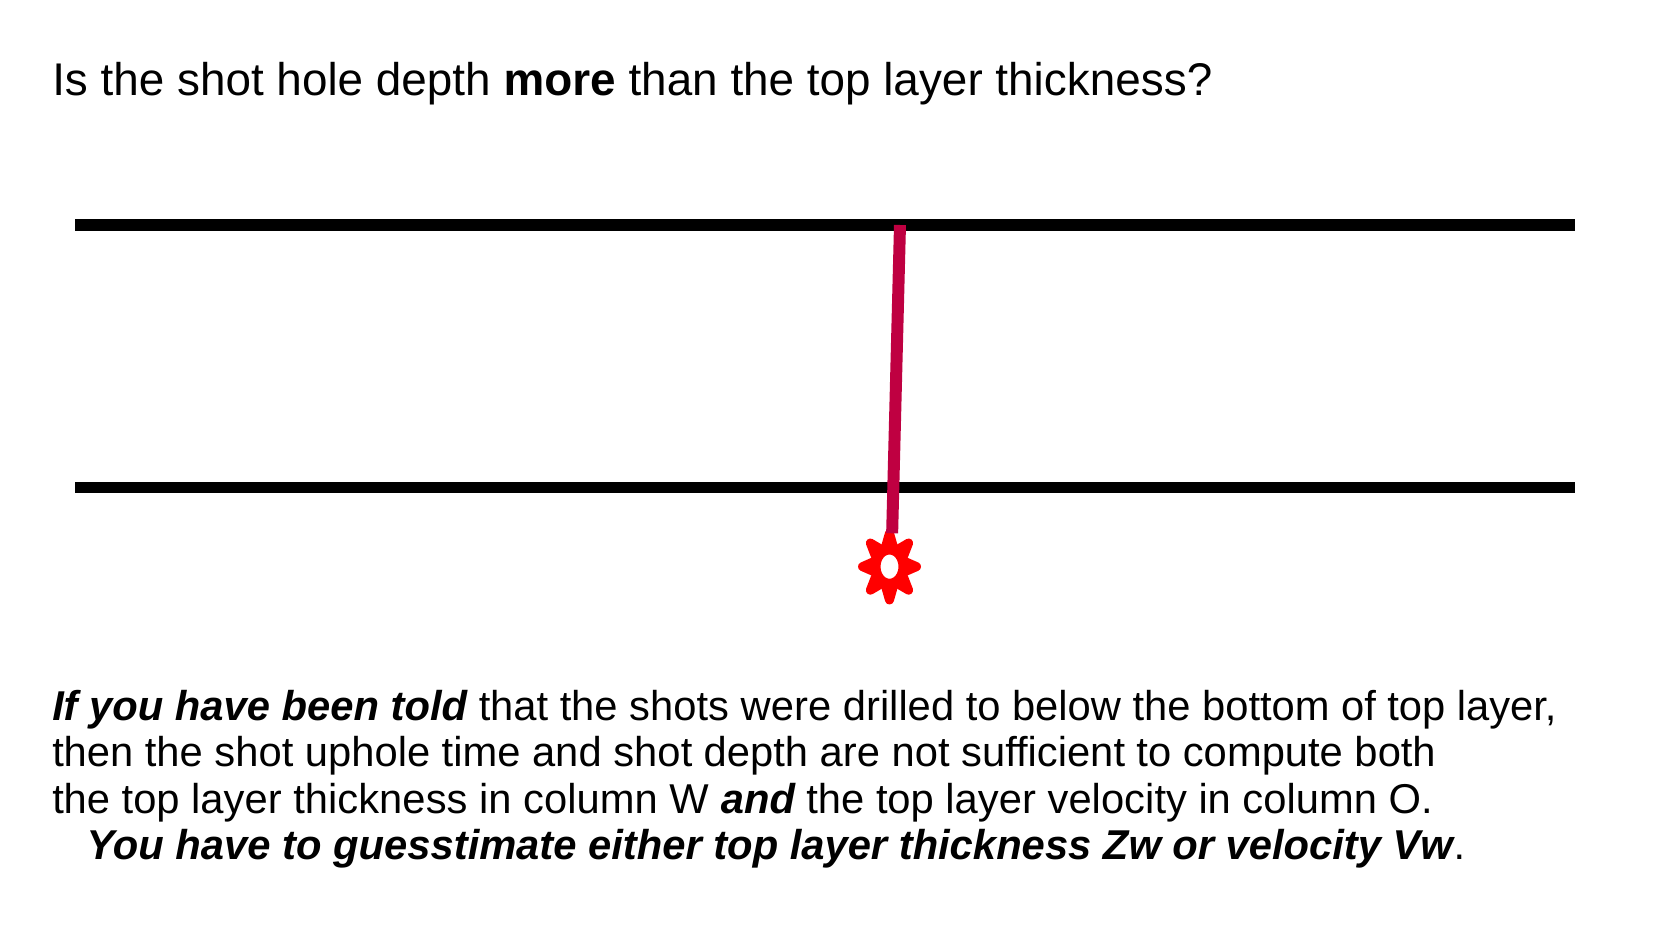

Is the shot hole depth more than the top layer thickness?
If you have been told that the shots were drilled to below the bottom of top layer, then the shot uphole time and shot depth are not sufficient to compute both the top layer thickness in column W and the top layer velocity in column O. You have to guesstimate either top layer thickness Zw or velocity Vw.